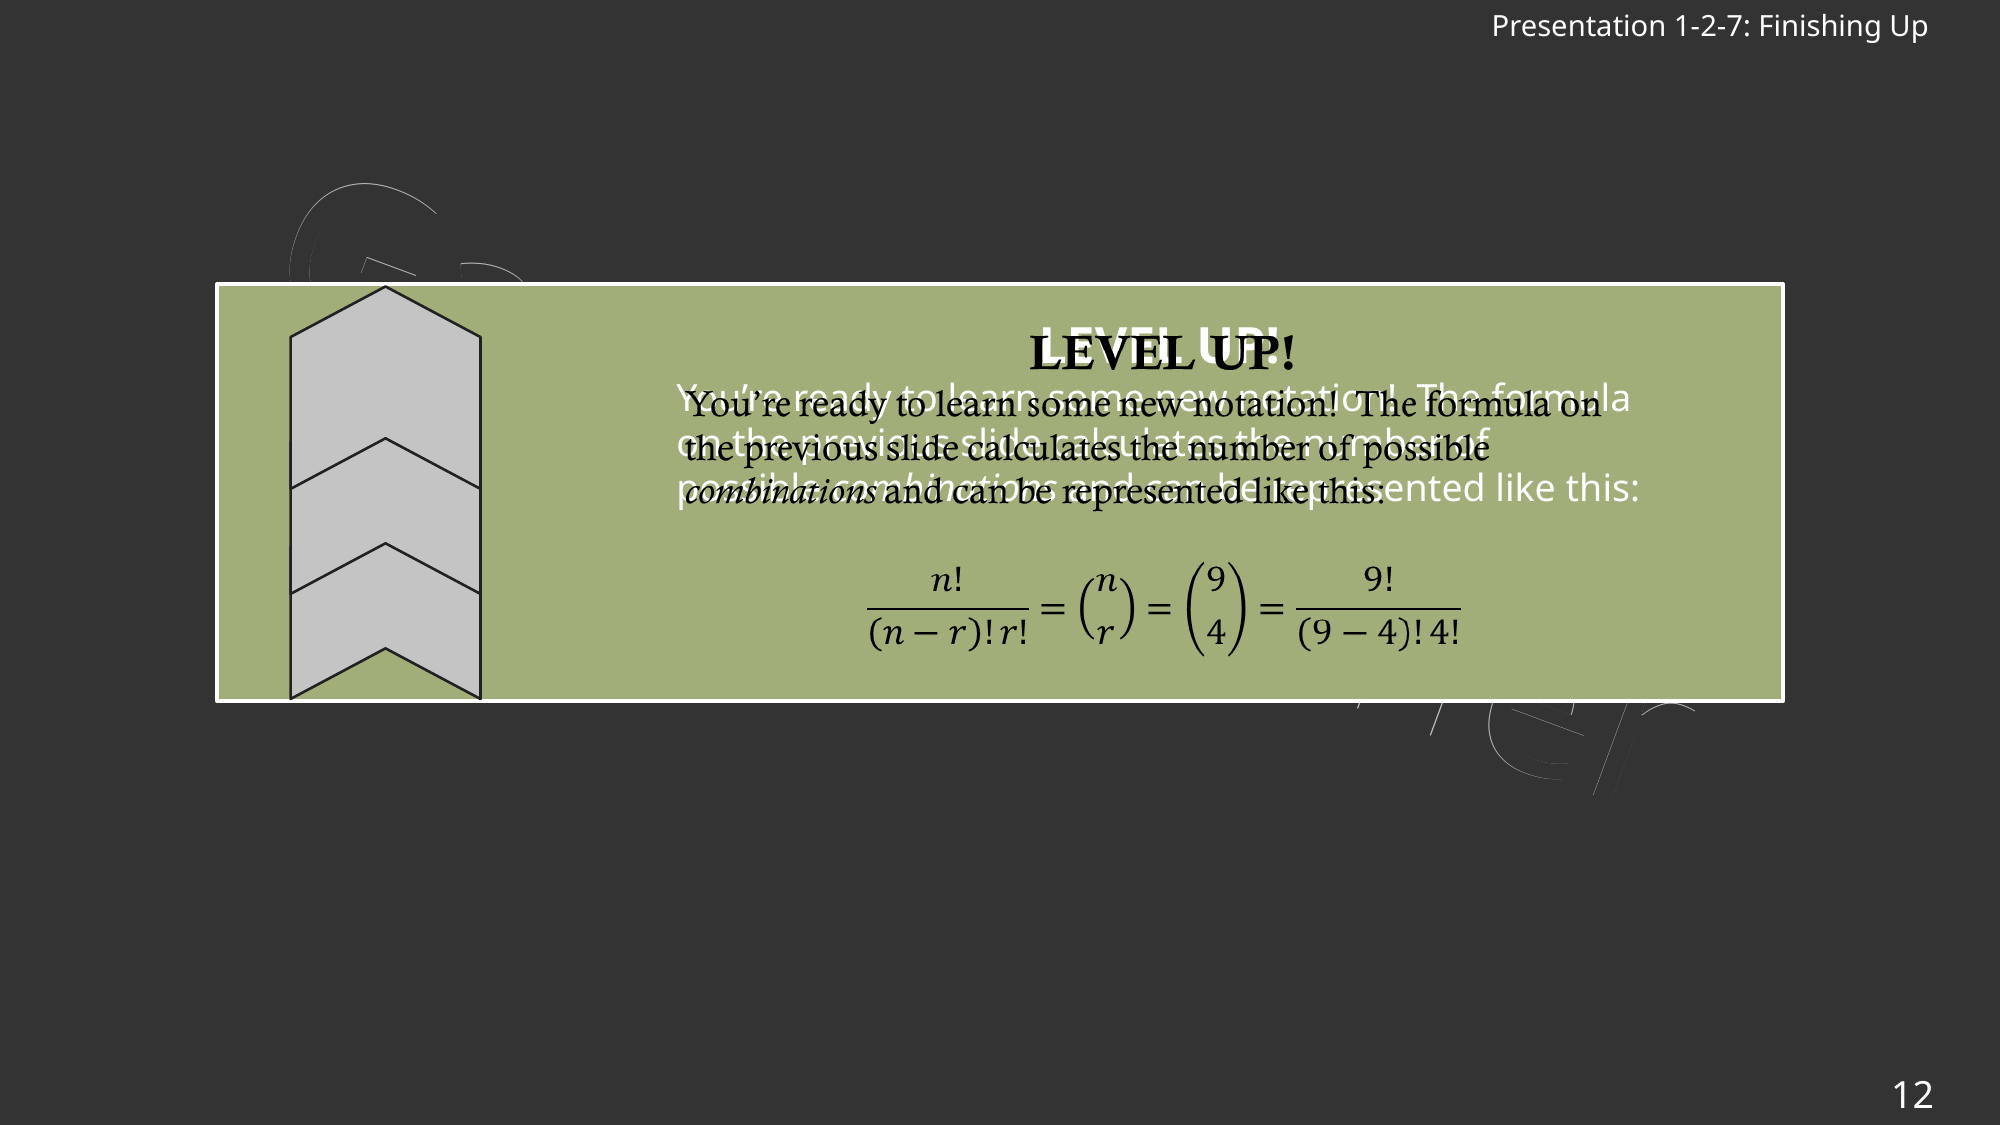

LEVEL UP!
You’re ready to learn some new notation! The formula on the previous slide calculates the number of possible combinations and can be represented like this: